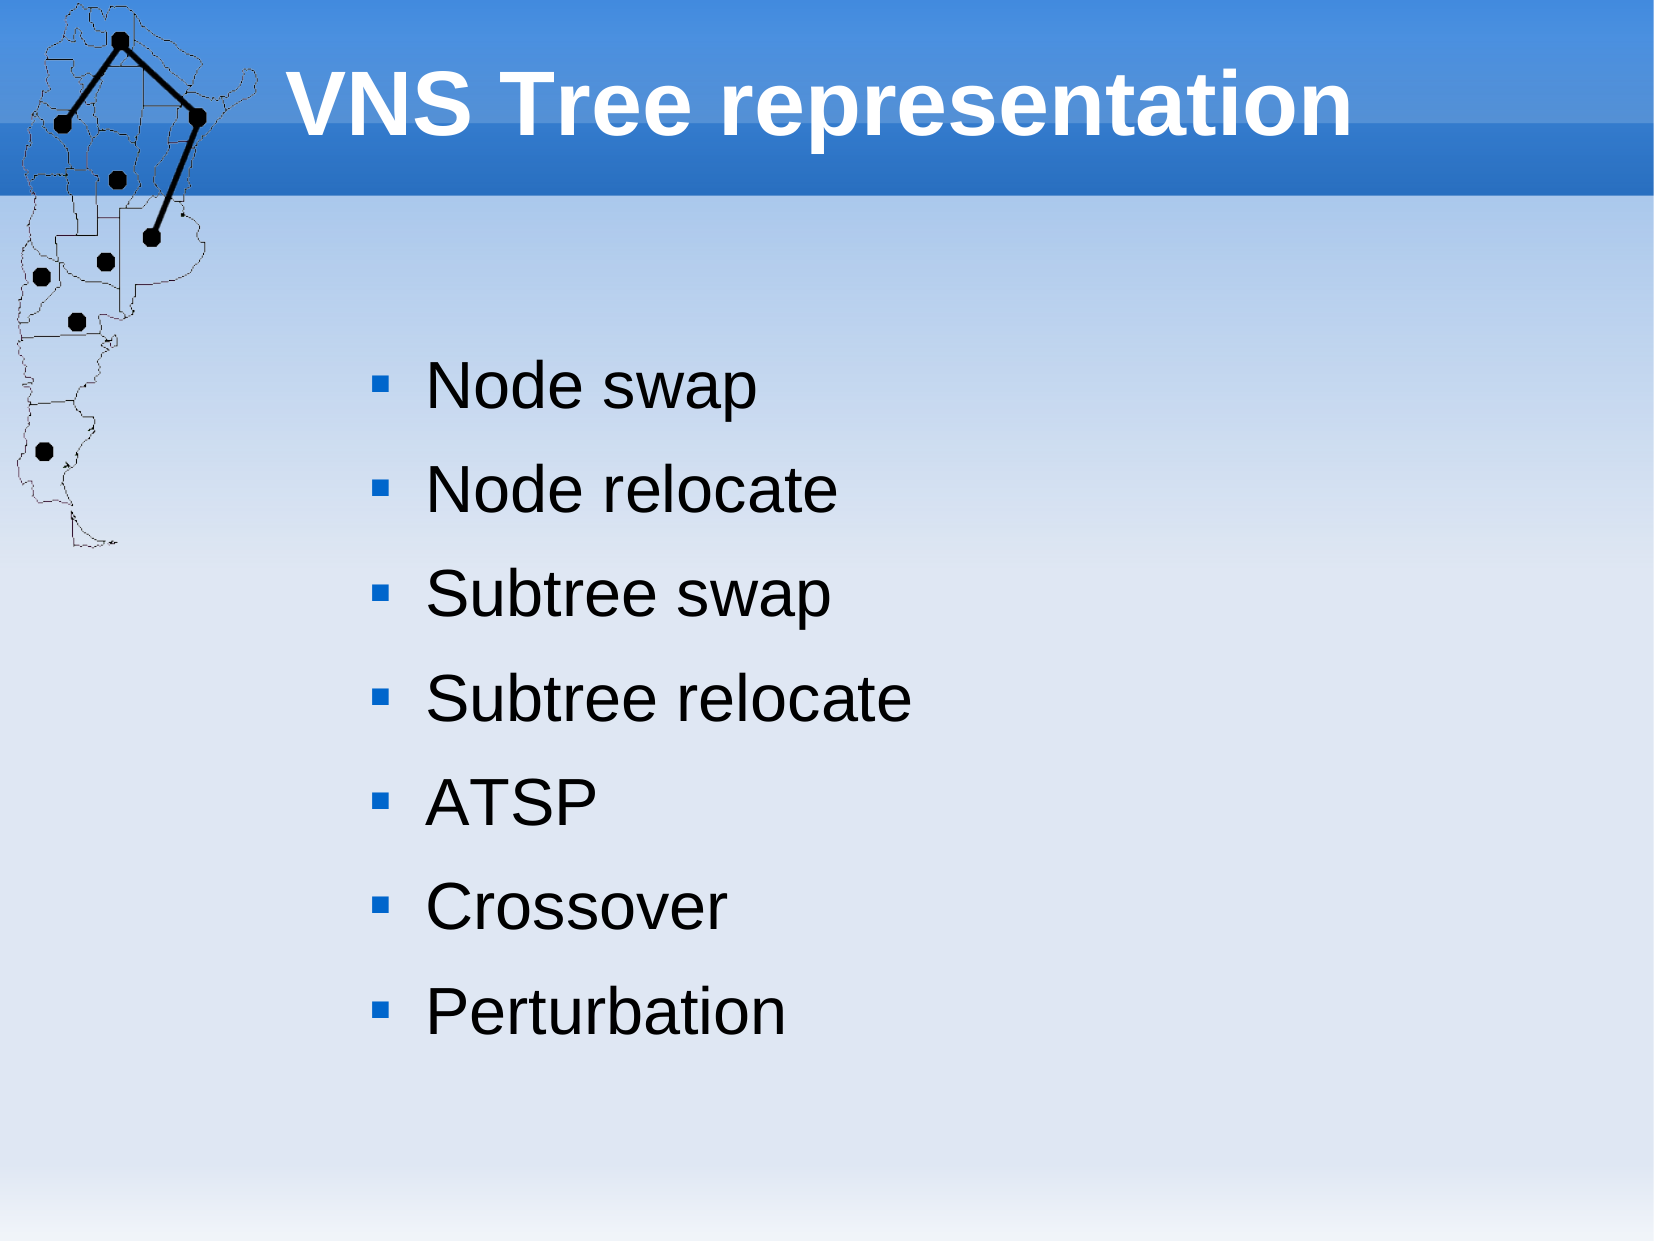

# VNS Tree representation
Node swap
Node relocate
Subtree swap
Subtree relocate
ATSP
Crossover
Perturbation